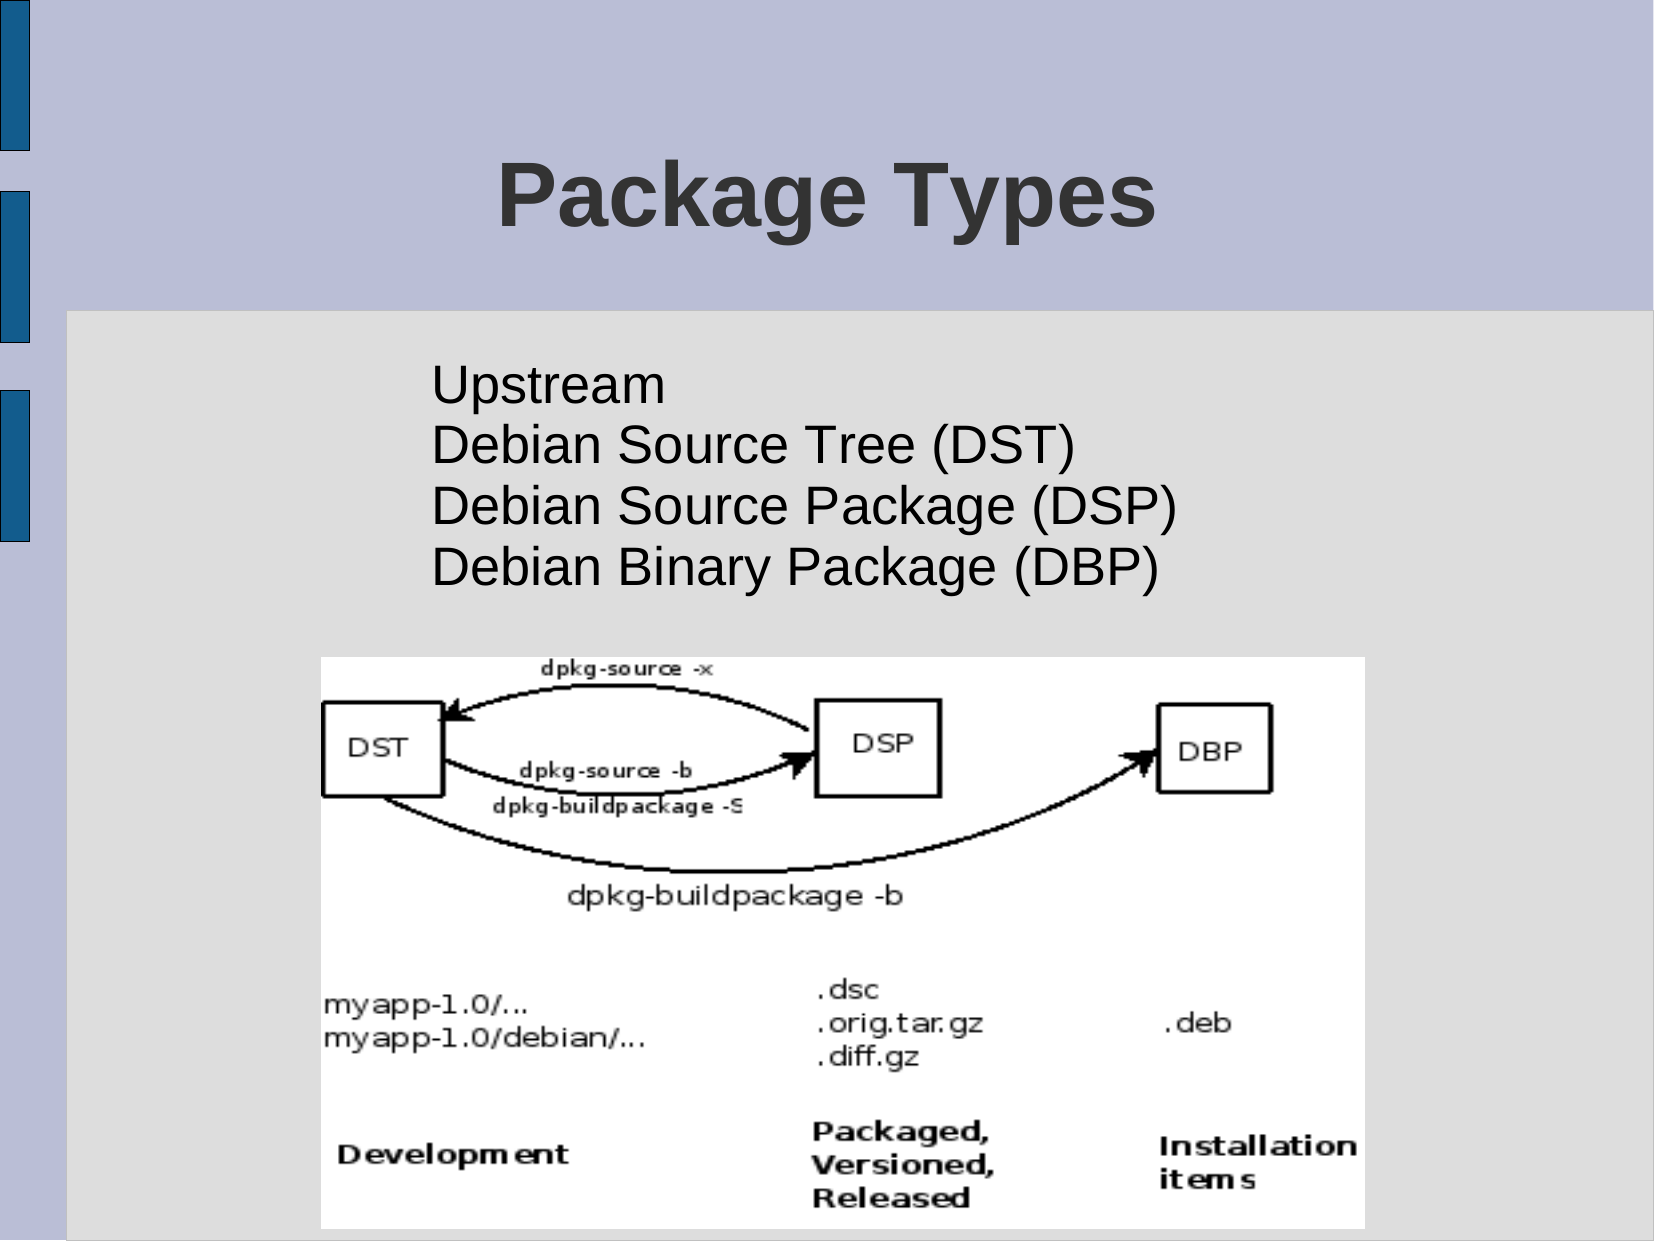

# Package Types
Upstream
Debian Source Tree (DST)
Debian Source Package (DSP)
Debian Binary Package (DBP)